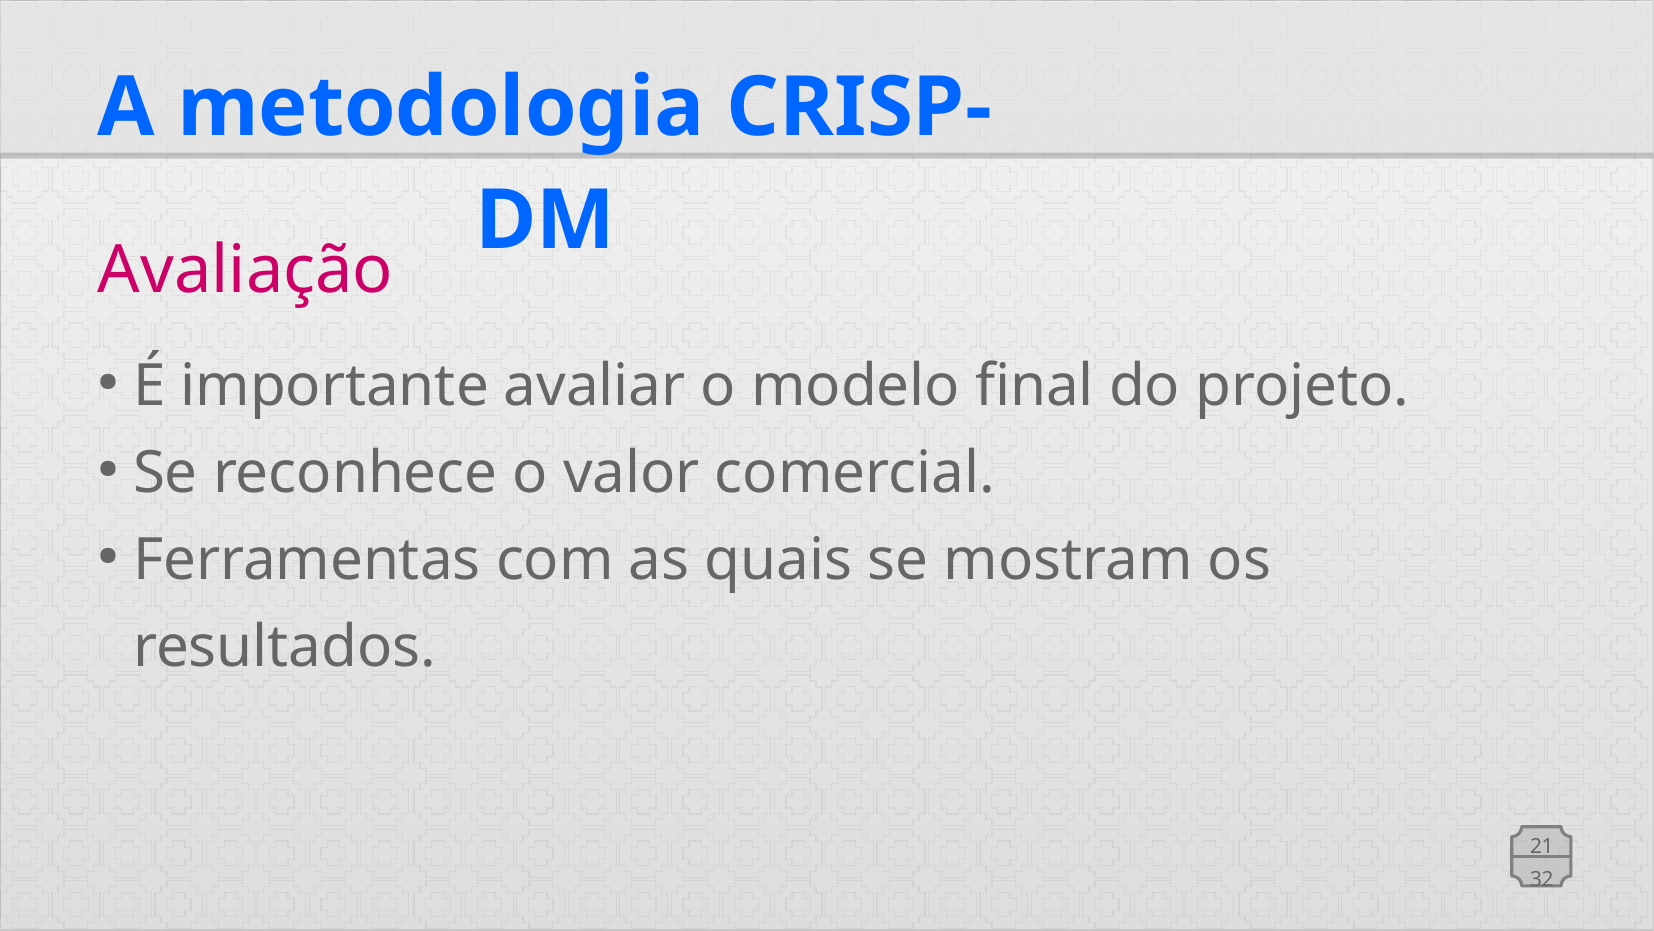

A metodologia CRISP-DM
Avaliação
É importante avaliar o modelo final do projeto.
Se reconhece o valor comercial.
Ferramentas com as quais se mostram os resultados.